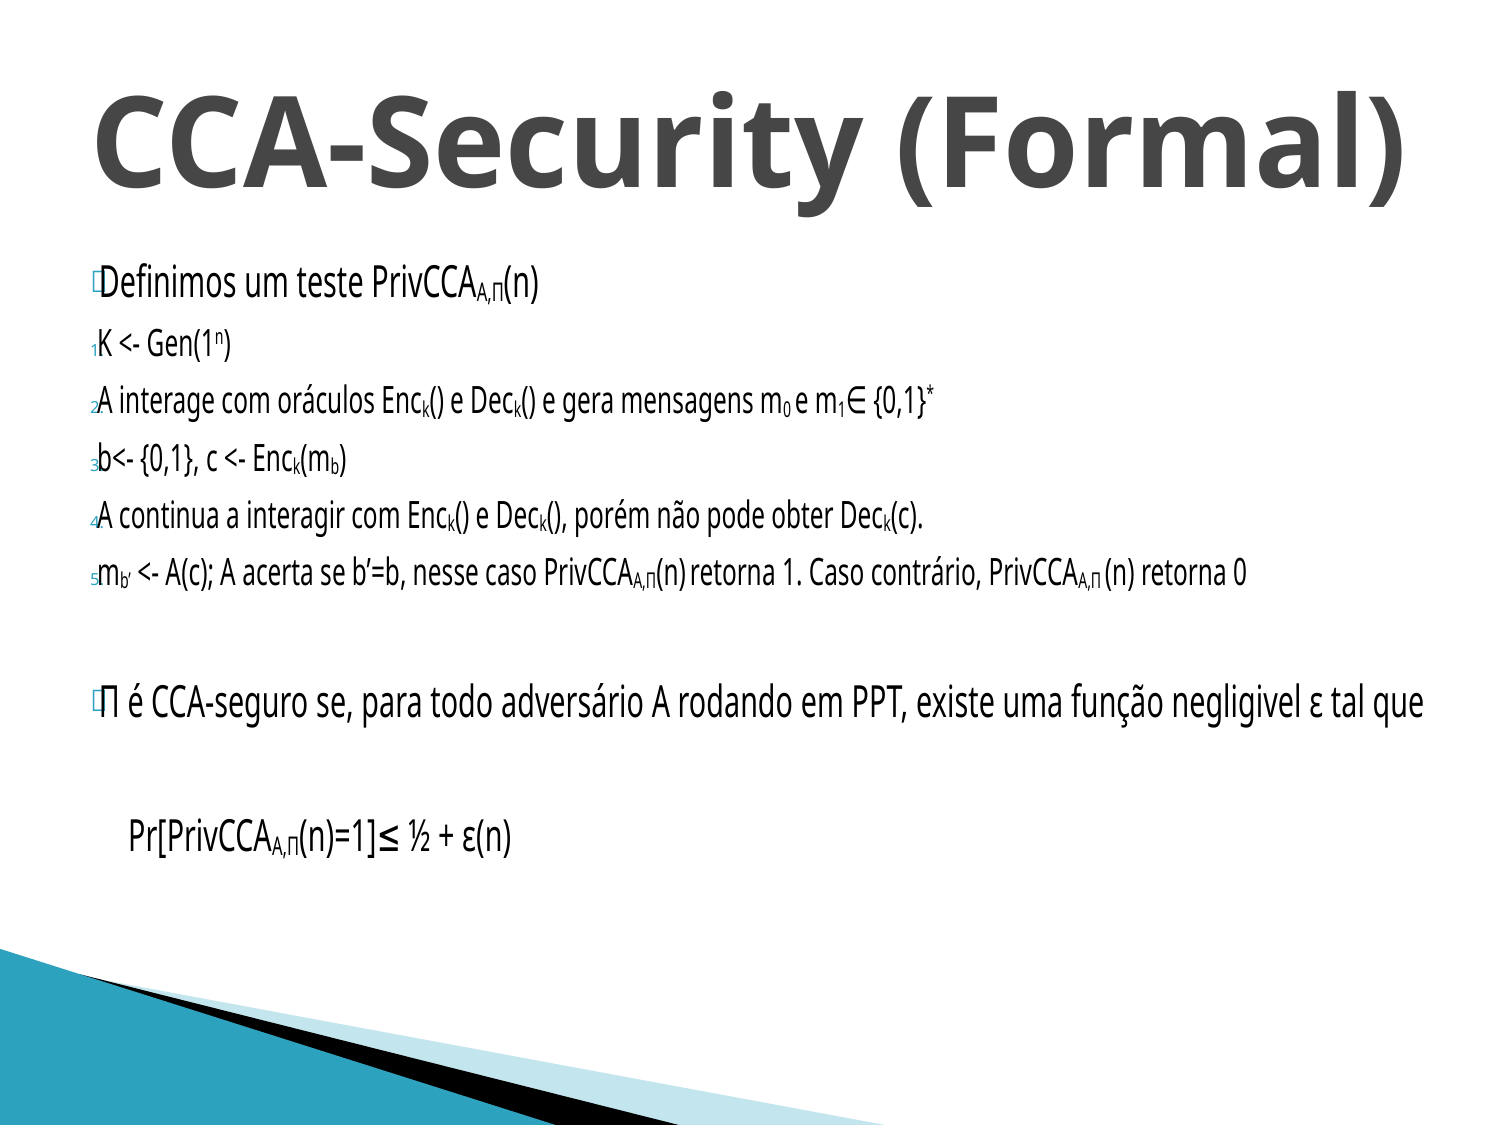

CCA-Security (Formal)
Definimos um teste PrivCCAA,Π(n)
K <- Gen(1n)
A interage com oráculos Enck() e Deck() e gera mensagens m0 e m1∈ {0,1}*
b<- {0,1}, c <- Enck(mb)
A continua a interagir com Enck() e Deck(), porém não pode obter Deck(c).
mb’ <- A(c); A acerta se b’=b, nesse caso PrivCCAA,Π(n) retorna 1. Caso contrário, PrivCCAA,Π (n) retorna 0
Π é CCA-seguro se, para todo adversário A rodando em PPT, existe uma função negligivel ε tal que
		Pr[PrivCCAA,Π(n)=1]≤ ½ + ε(n)